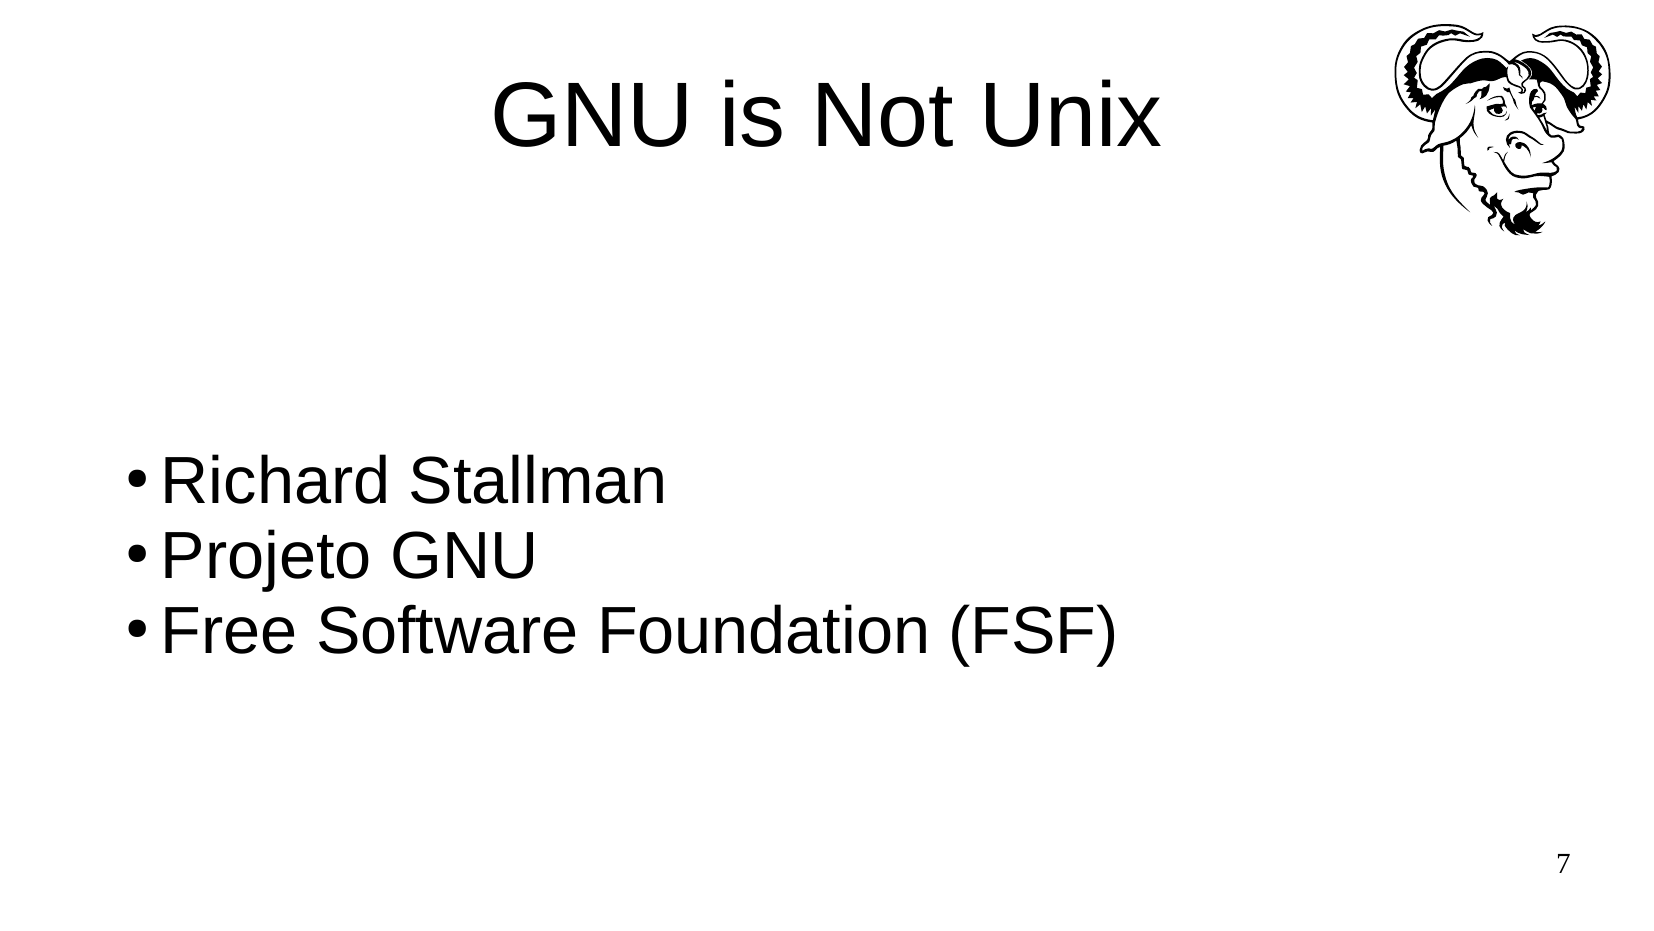

# GNU is Not Unix
Richard Stallman
Projeto GNU
Free Software Foundation (FSF)
7